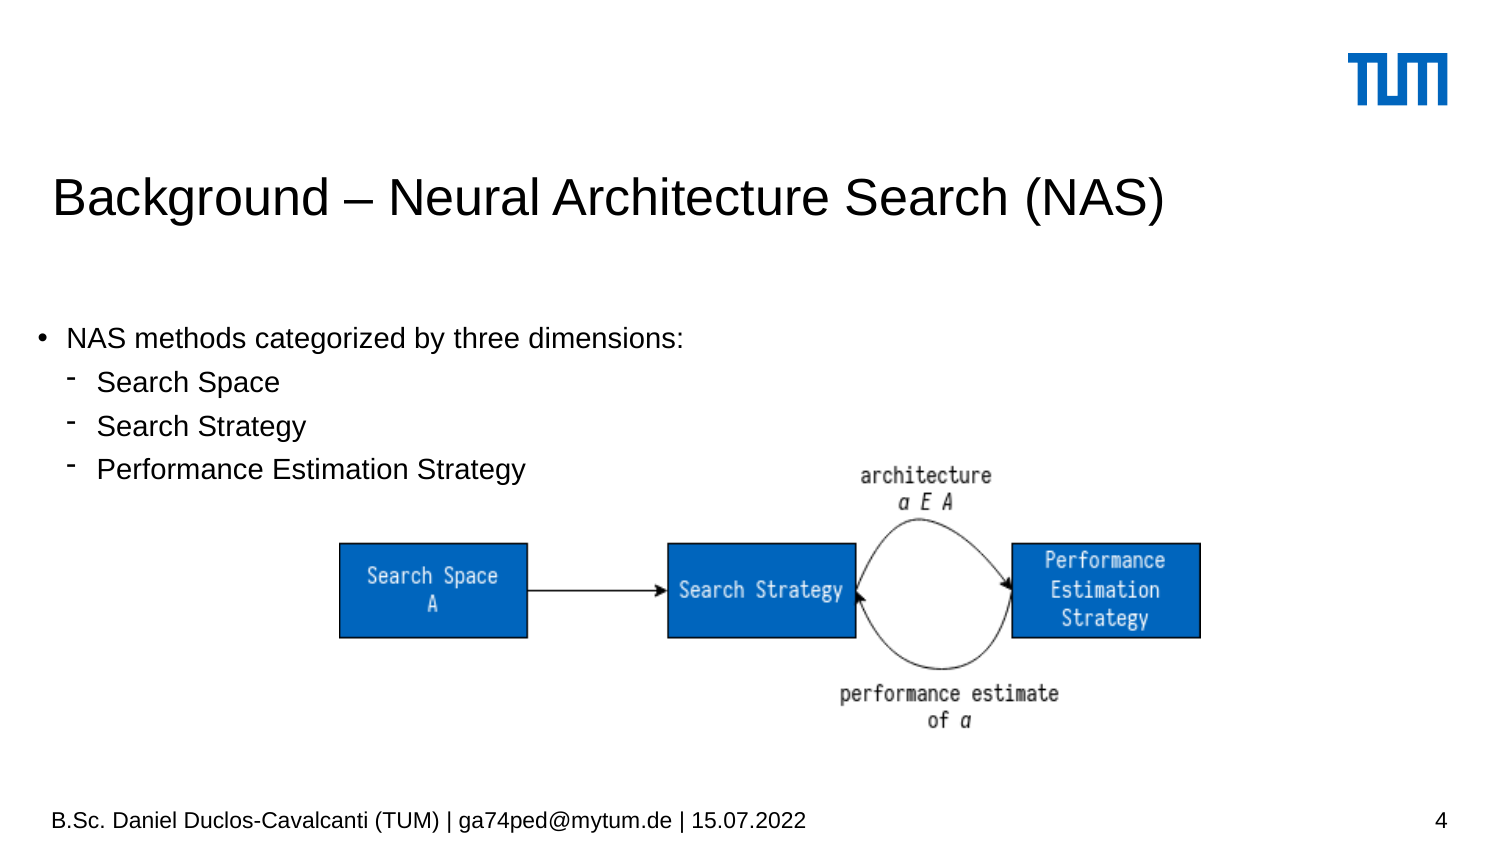

# Background – Neural Architecture Search (NAS)
NAS methods categorized by three dimensions:
Search Space
Search Strategy
Performance Estimation Strategy
B.Sc. Daniel Duclos-Cavalcanti (TUM) | ga74ped@mytum.de | 15.07.2022